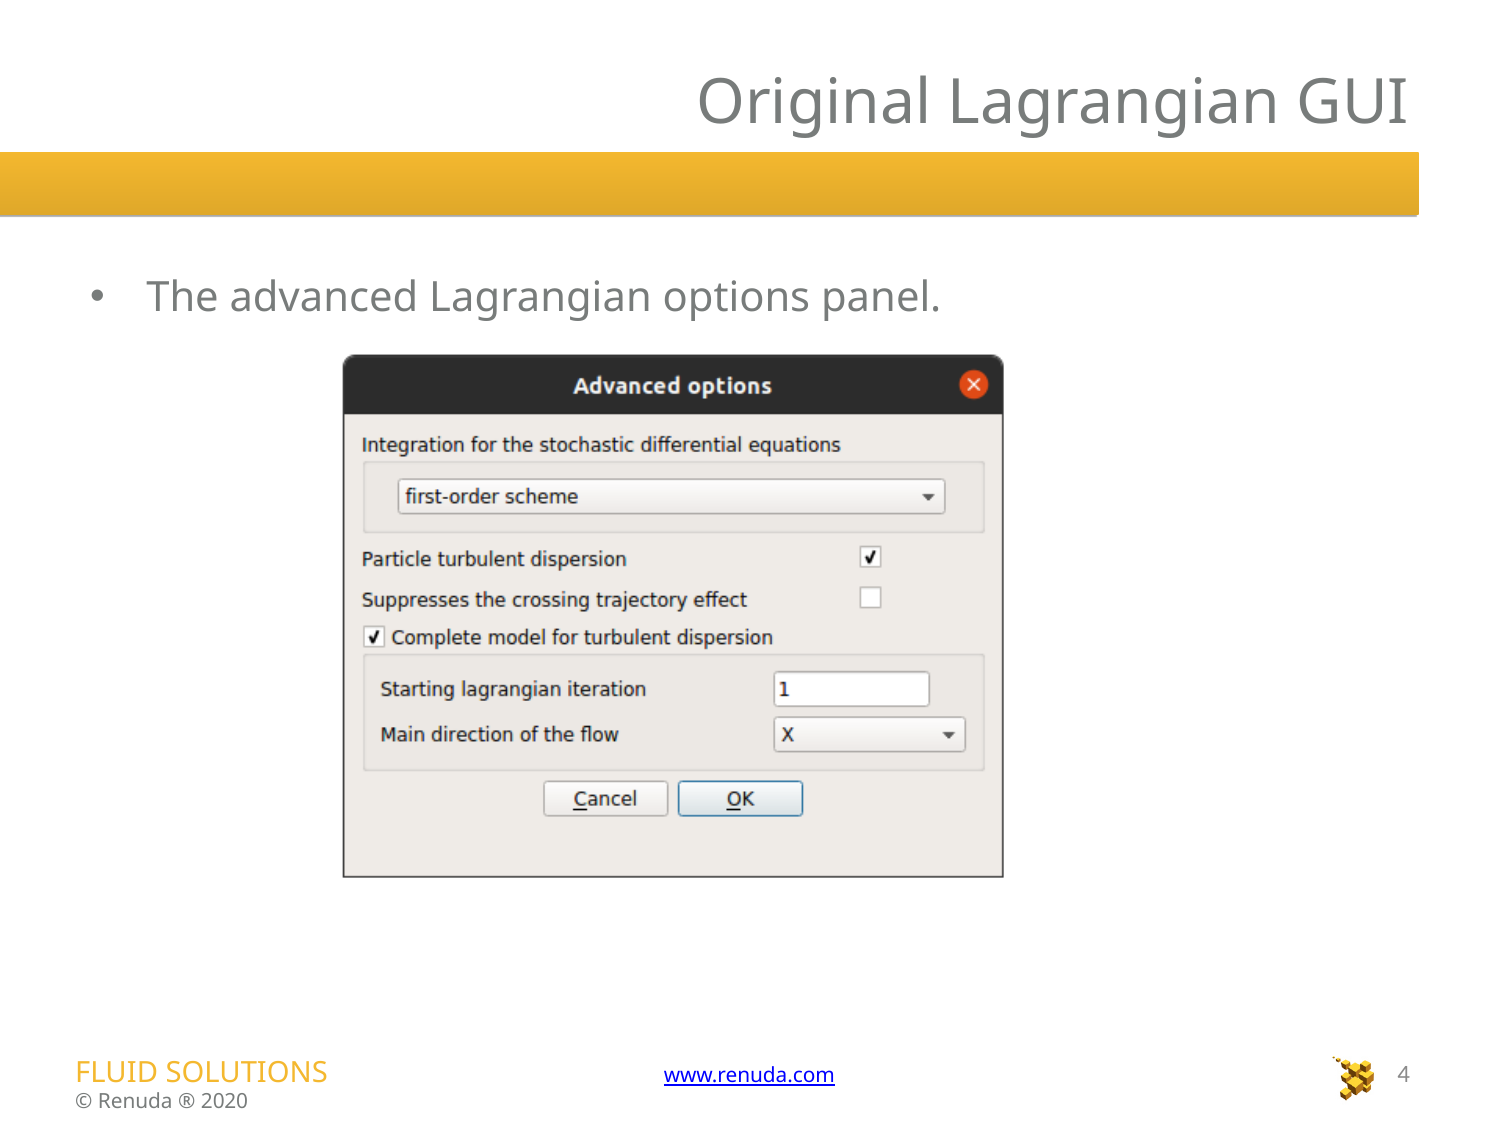

Original Lagrangian GUI
# The advanced Lagrangian options panel.